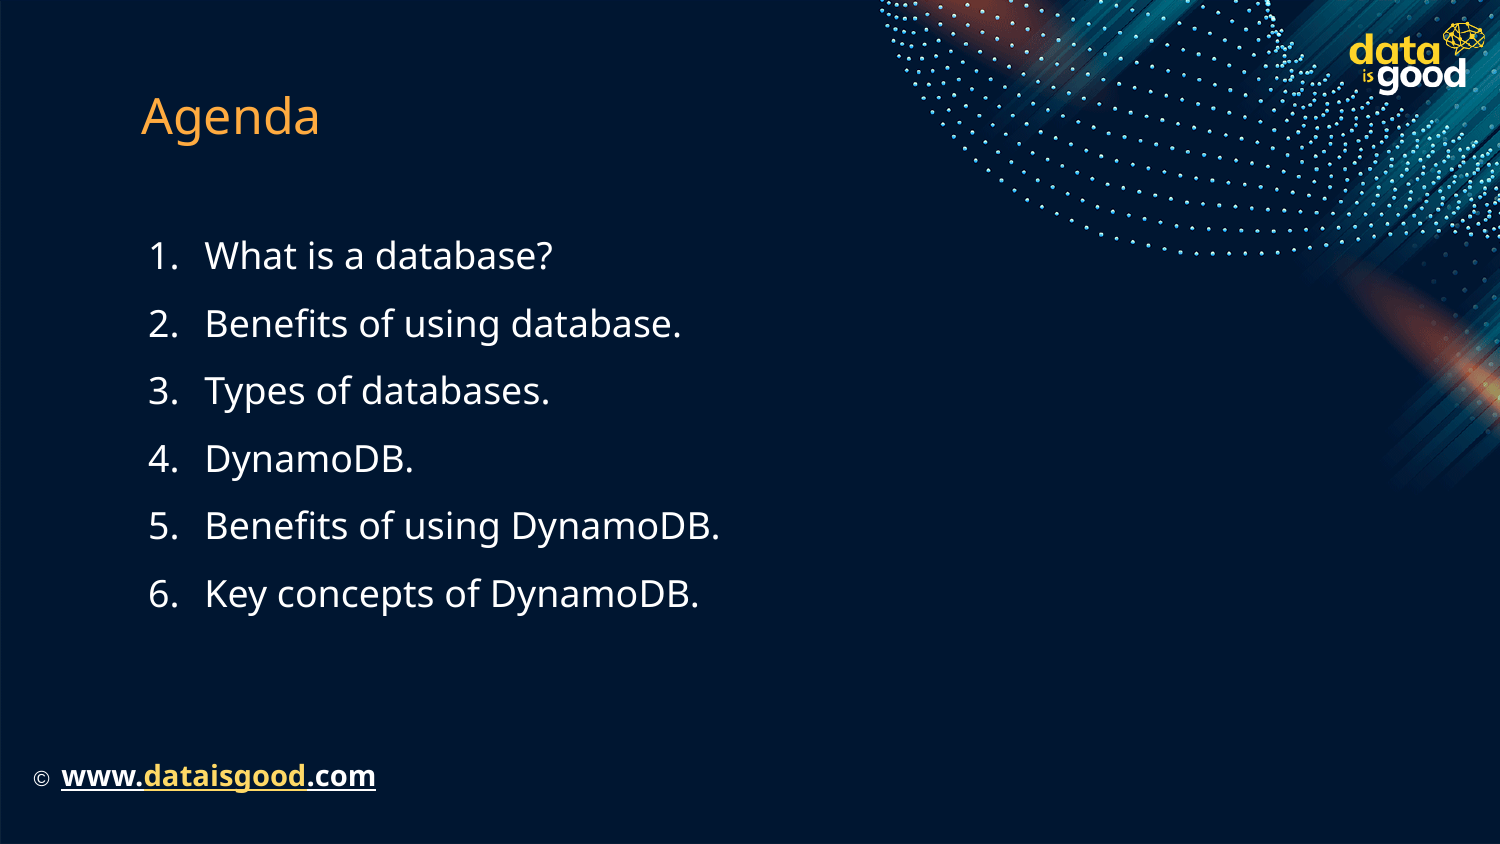

# Agenda
What is a database?
Benefits of using database.
Types of databases.
DynamoDB.
Benefits of using DynamoDB.
Key concepts of DynamoDB.